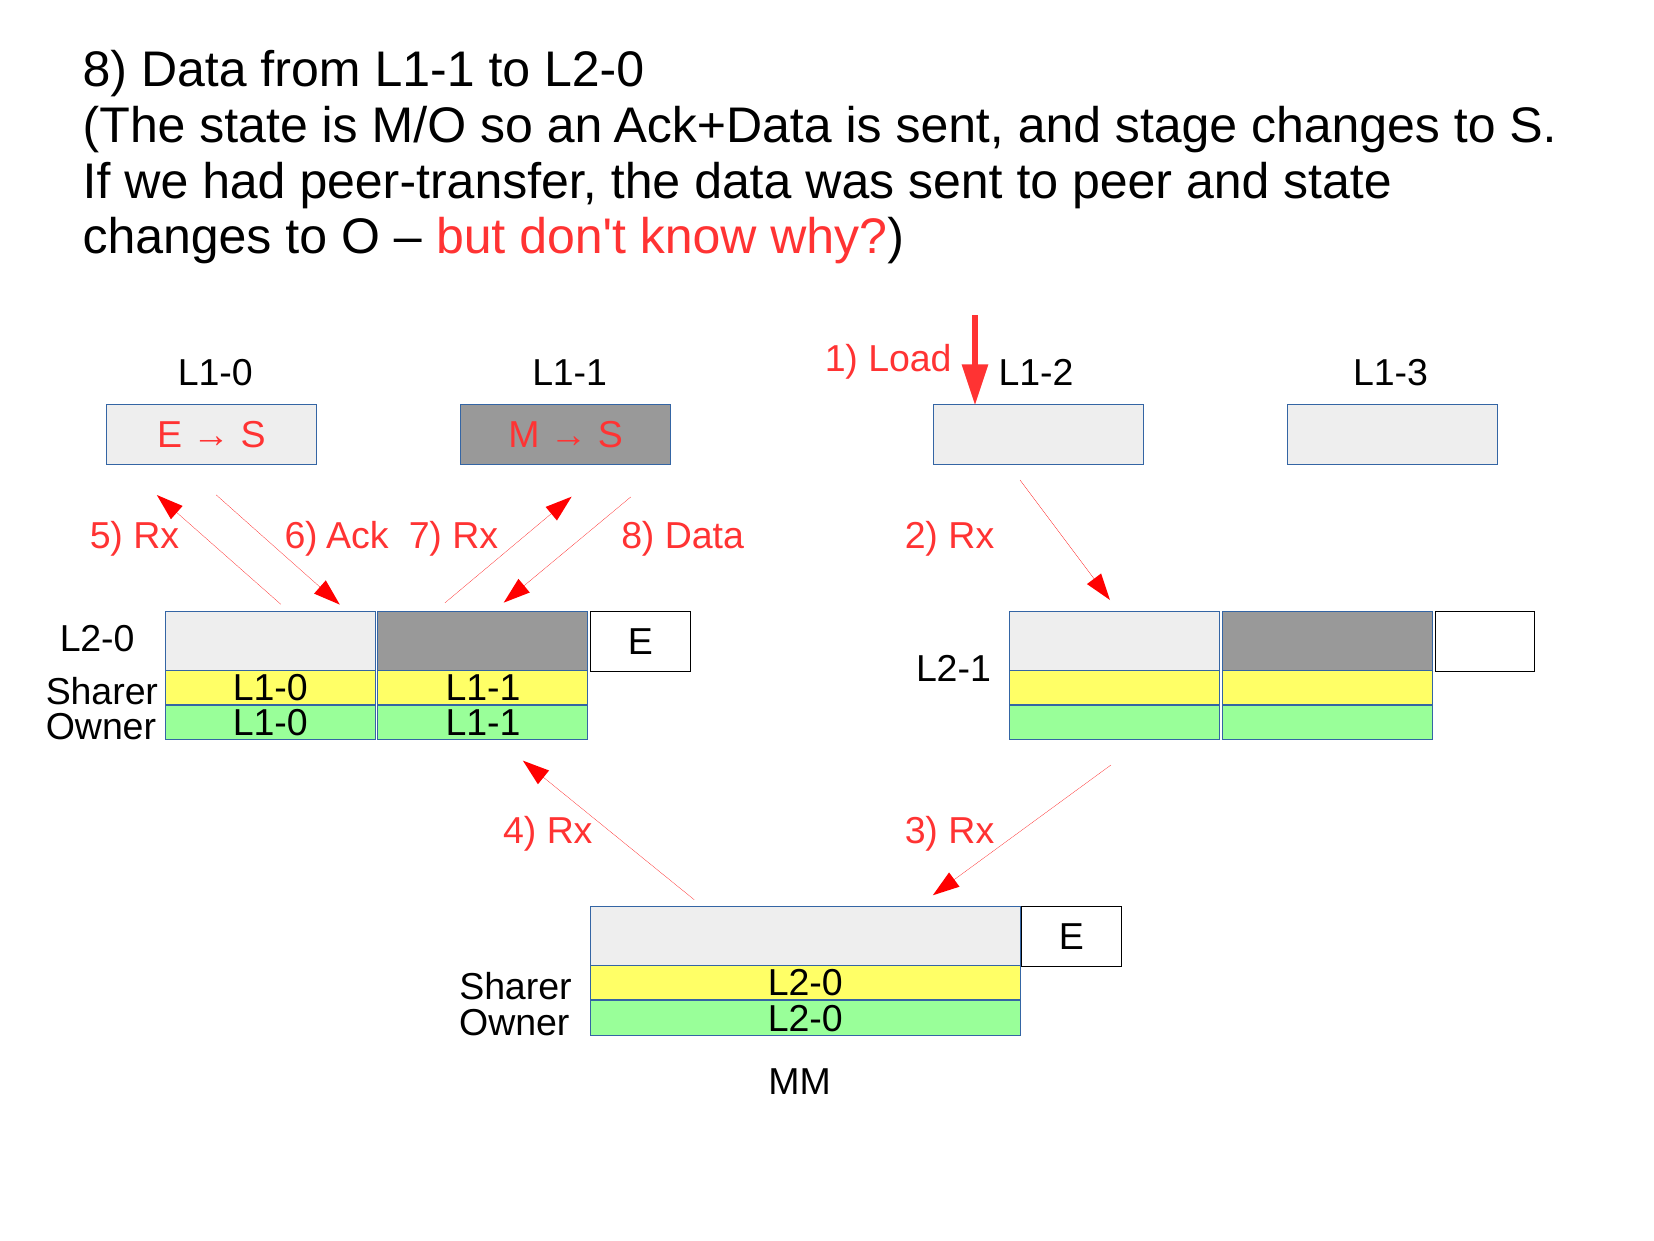

# 8) Data from L1-1 to L2-0 (The state is M/O so an Ack+Data is sent, and stage changes to S. If we had peer-transfer, the data was sent to peer and state changes to O – but don't know why?)
1) Load
L1-0
L1-1
L1-2
L1-3
E → S
M → S
5) Rx
6) Ack
2) Rx
7) Rx
8) Data
L2-0
E
L2-1
Sharer
L1-0
L1-1
Owner
L1-0
L1-1
4) Rx
3) Rx
E
Sharer
L2-0
Owner
L2-0
MM